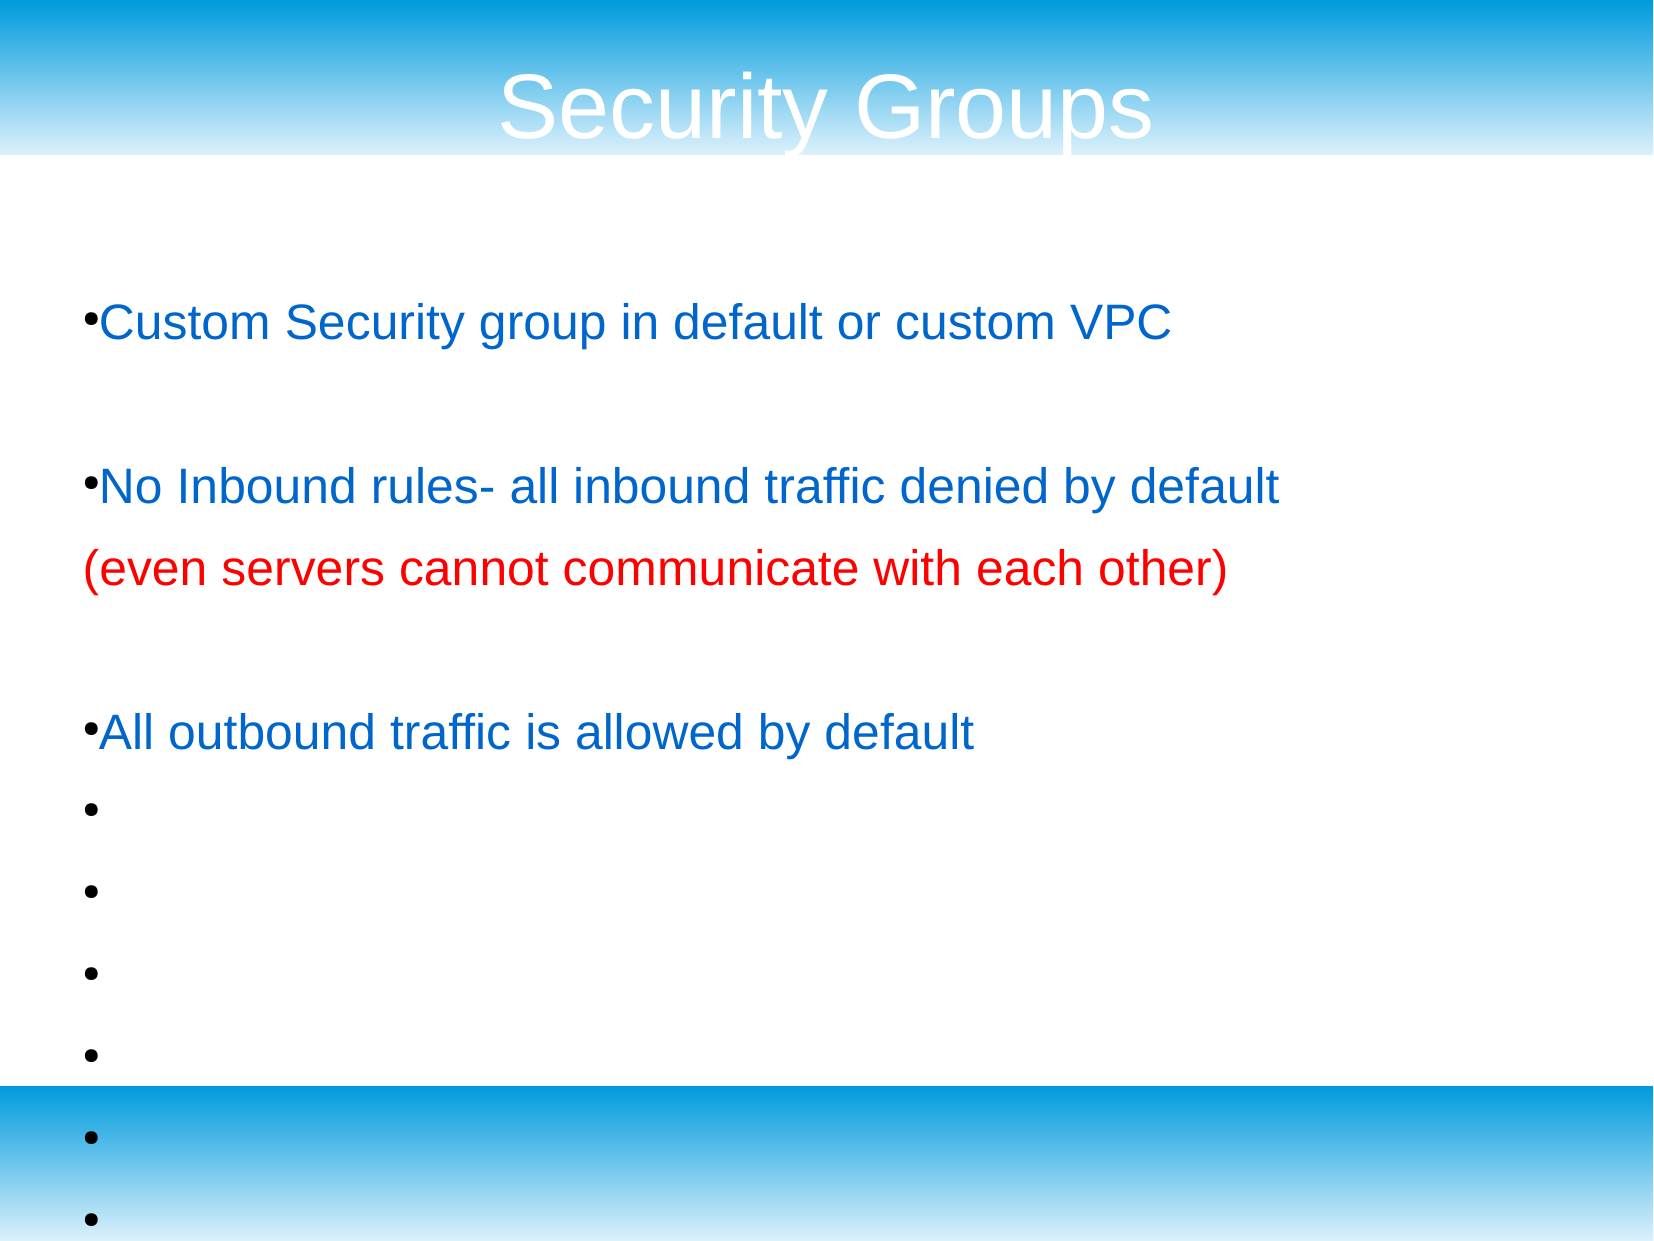

# Security Groups
Custom Security group in default or custom VPC
No Inbound rules- all inbound traffic denied by default
(even servers cannot communicate with each other)
All outbound traffic is allowed by default